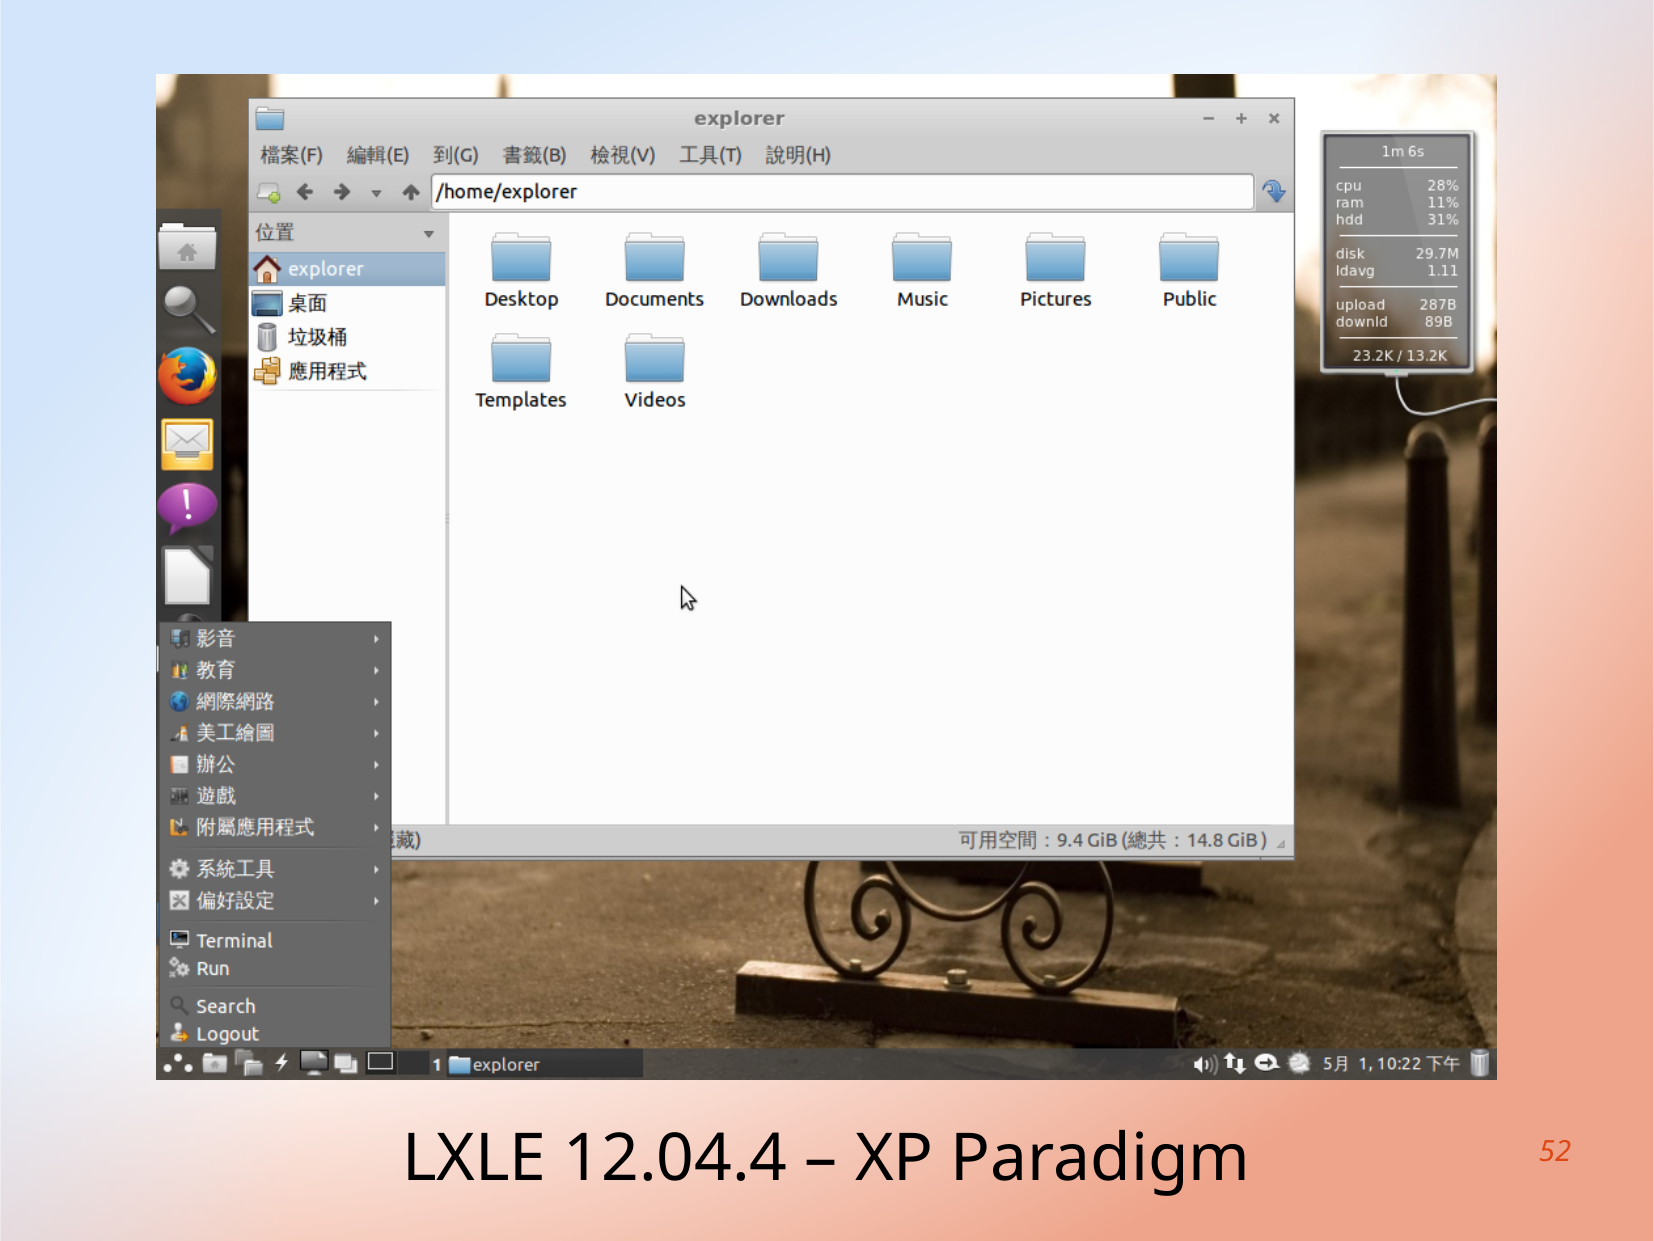

# LXLE 12.04.4 – XP Paradigm
52